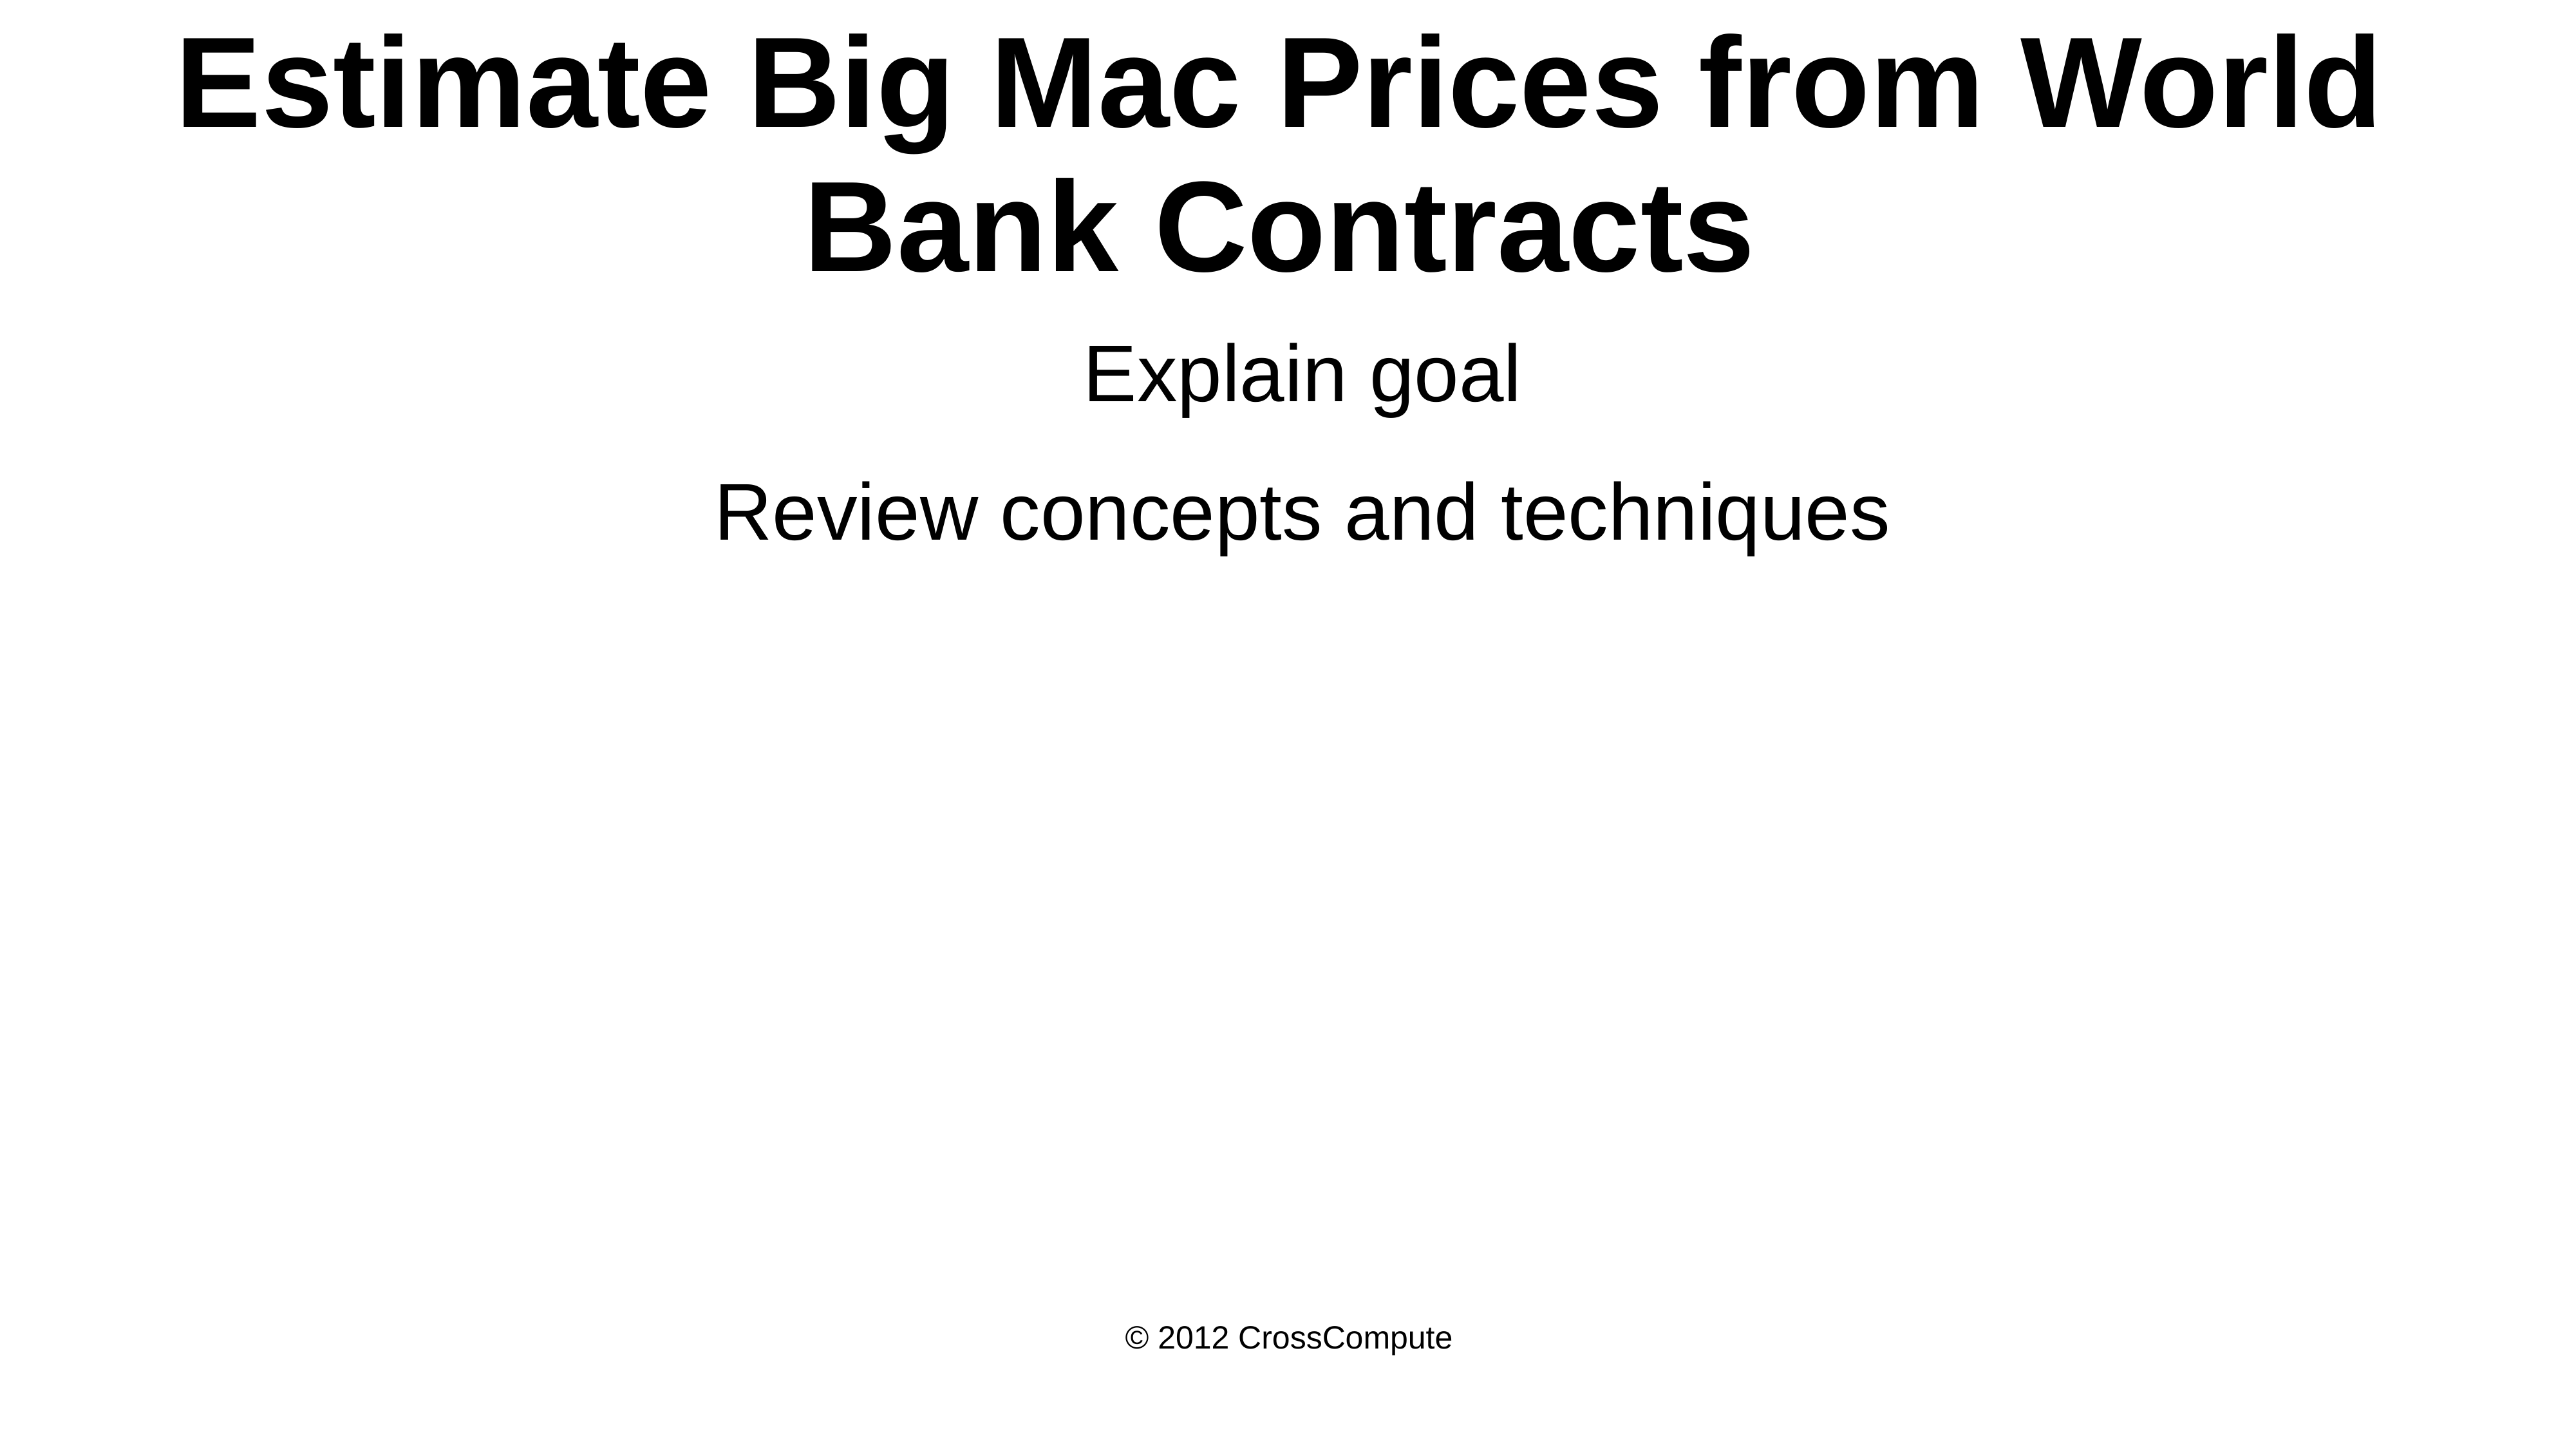

# Estimate Big Mac Prices from World Bank Contracts
Explain goal
Review concepts and techniques
© 2012 CrossCompute